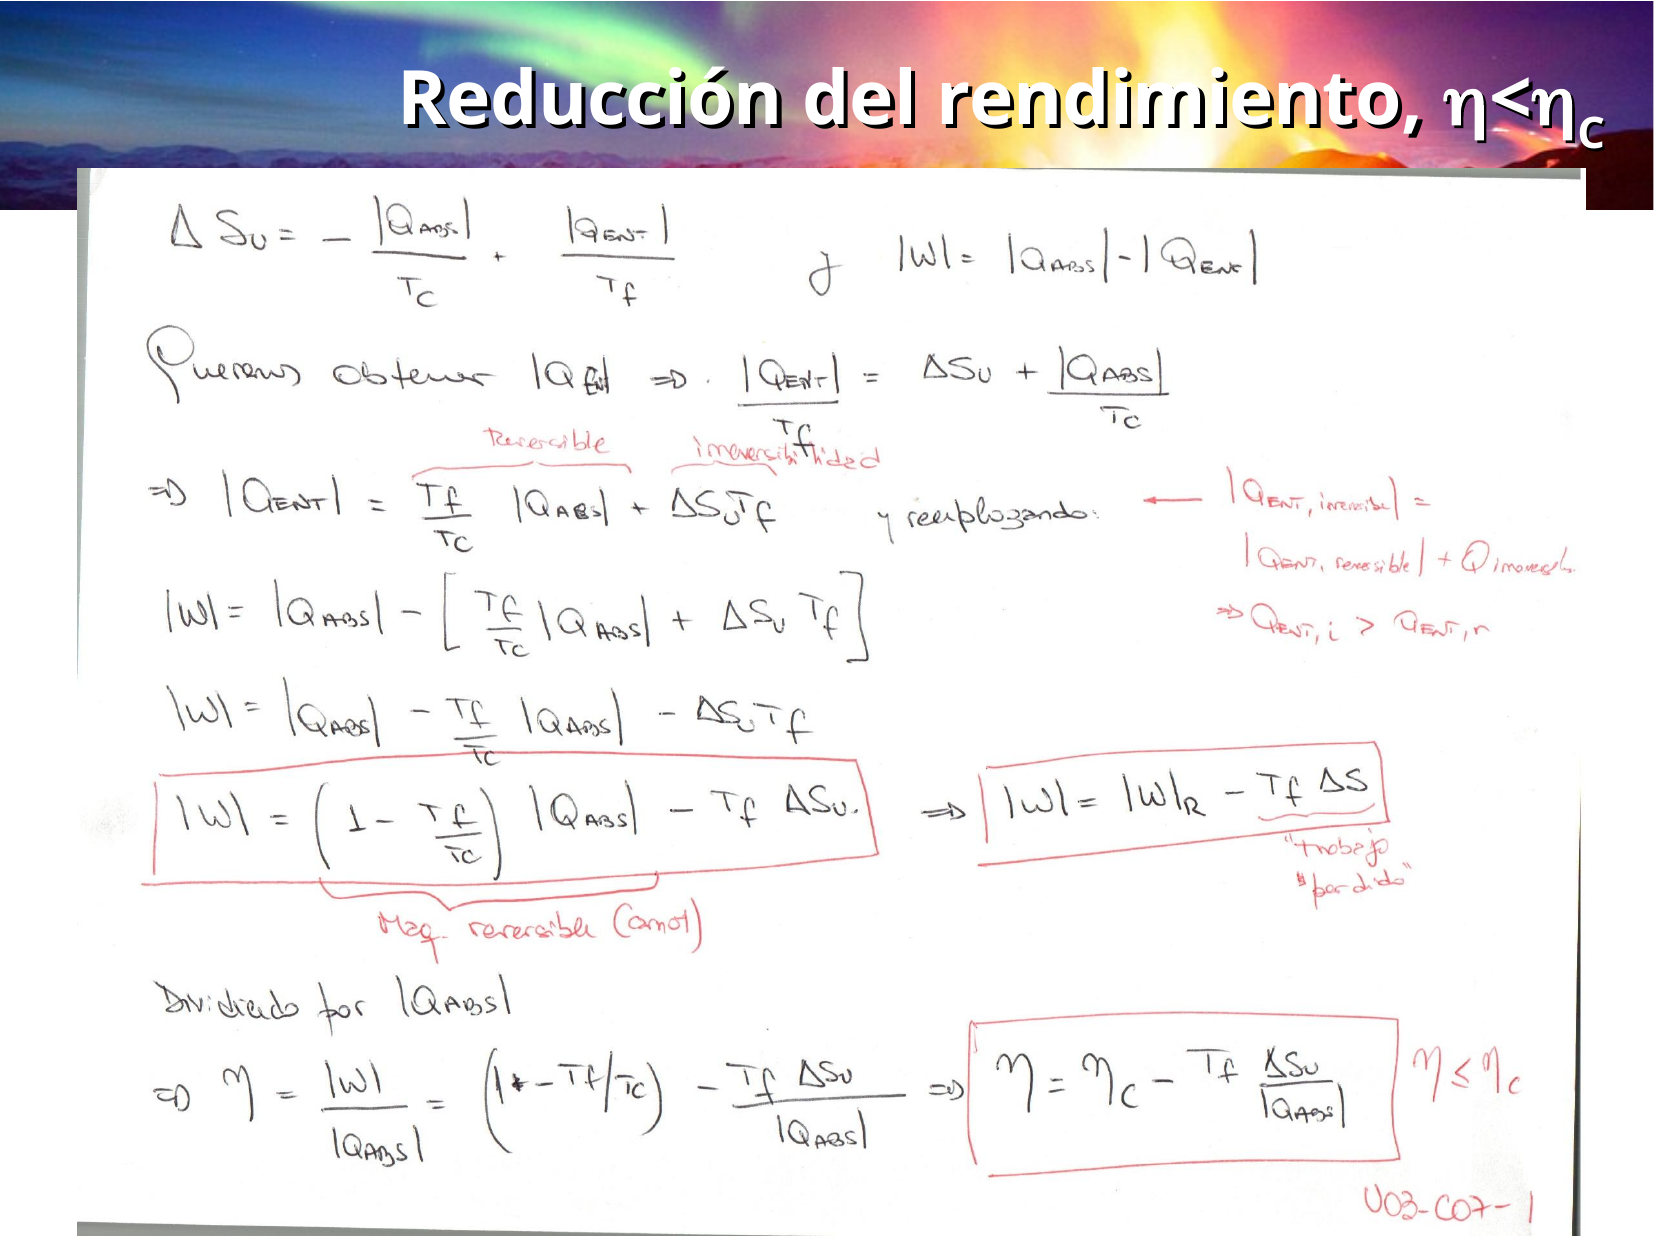

# Reducción del rendimiento, h<hC
May 21, 2019
H. Asorey - F3B 2019
12